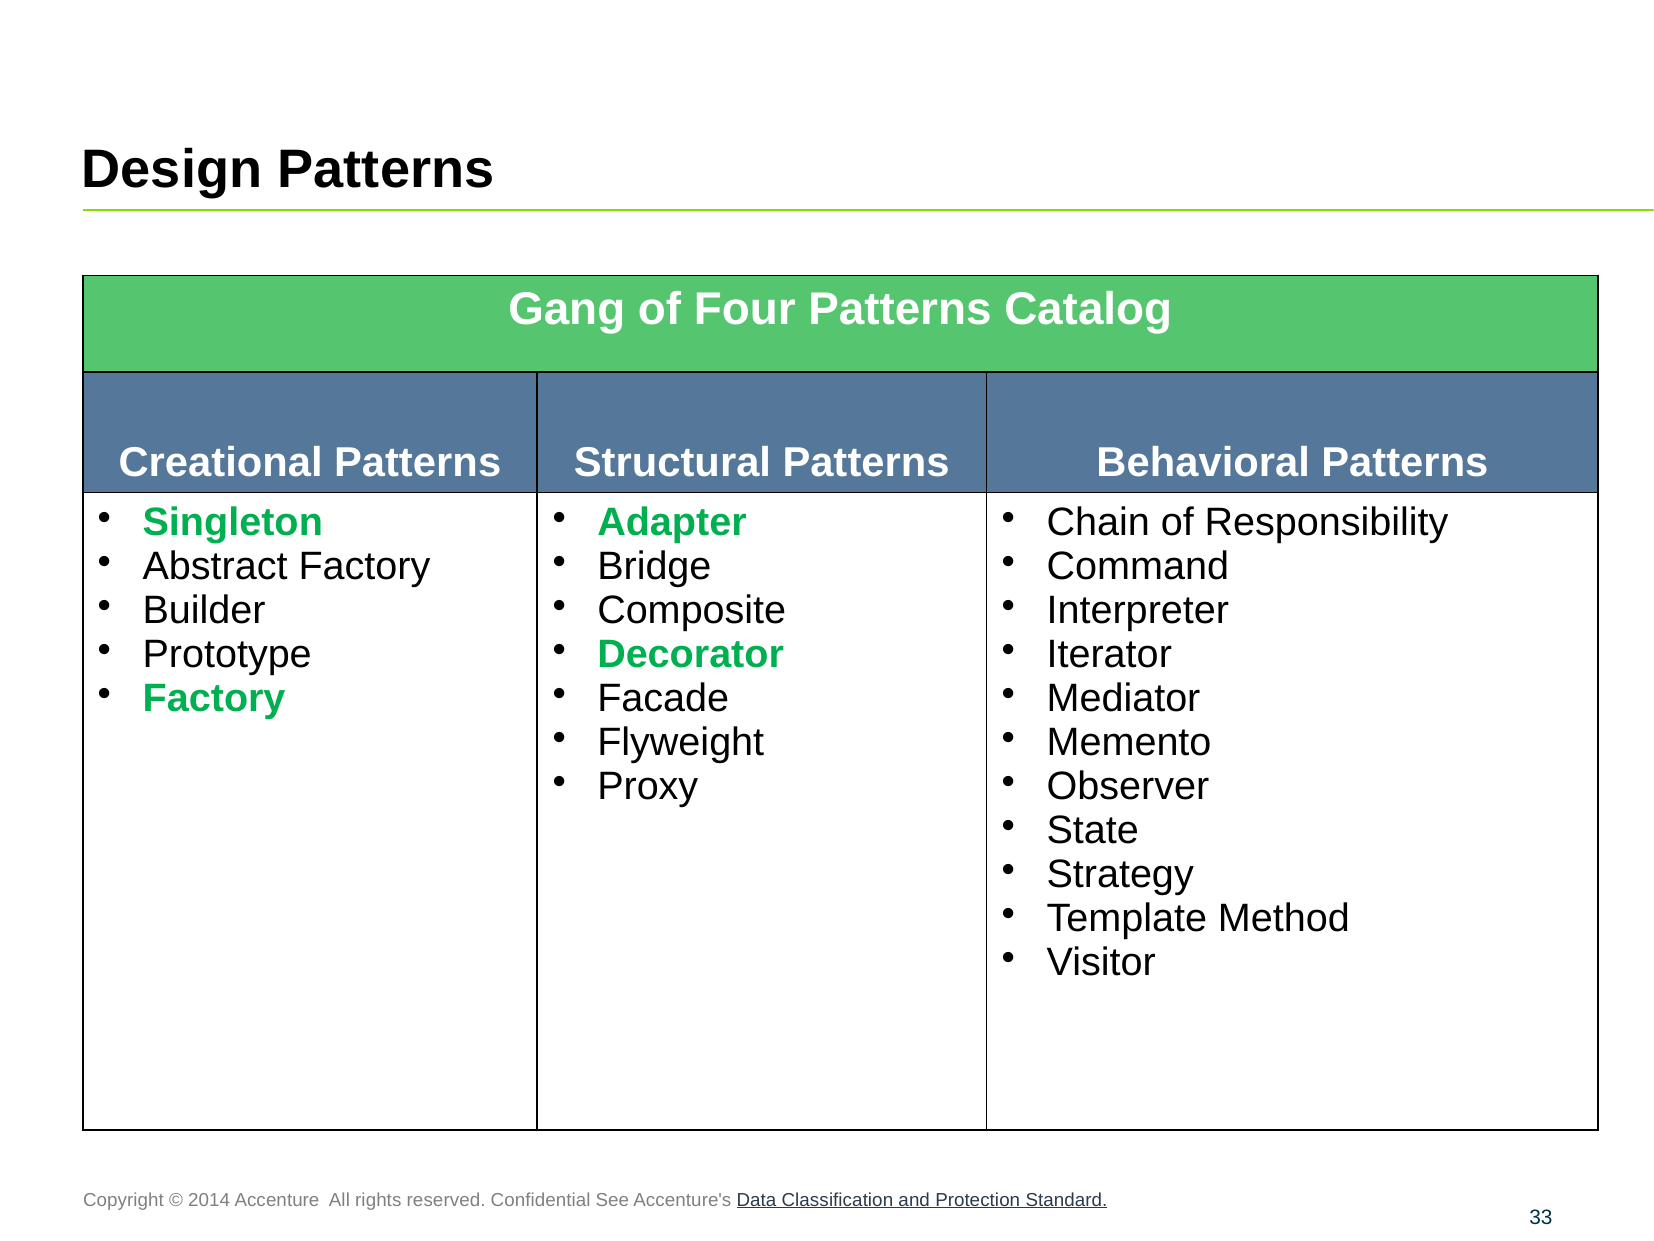

# Design Patterns
| Gang of Four Patterns Catalog | | |
| --- | --- | --- |
| Creational Patterns | Structural Patterns | Behavioral Patterns |
| Singleton Abstract Factory Builder Prototype Factory | Adapter Bridge Composite Decorator Facade Flyweight Proxy | Chain of Responsibility Command Interpreter Iterator Mediator Memento Observer State Strategy Template Method Visitor |
33